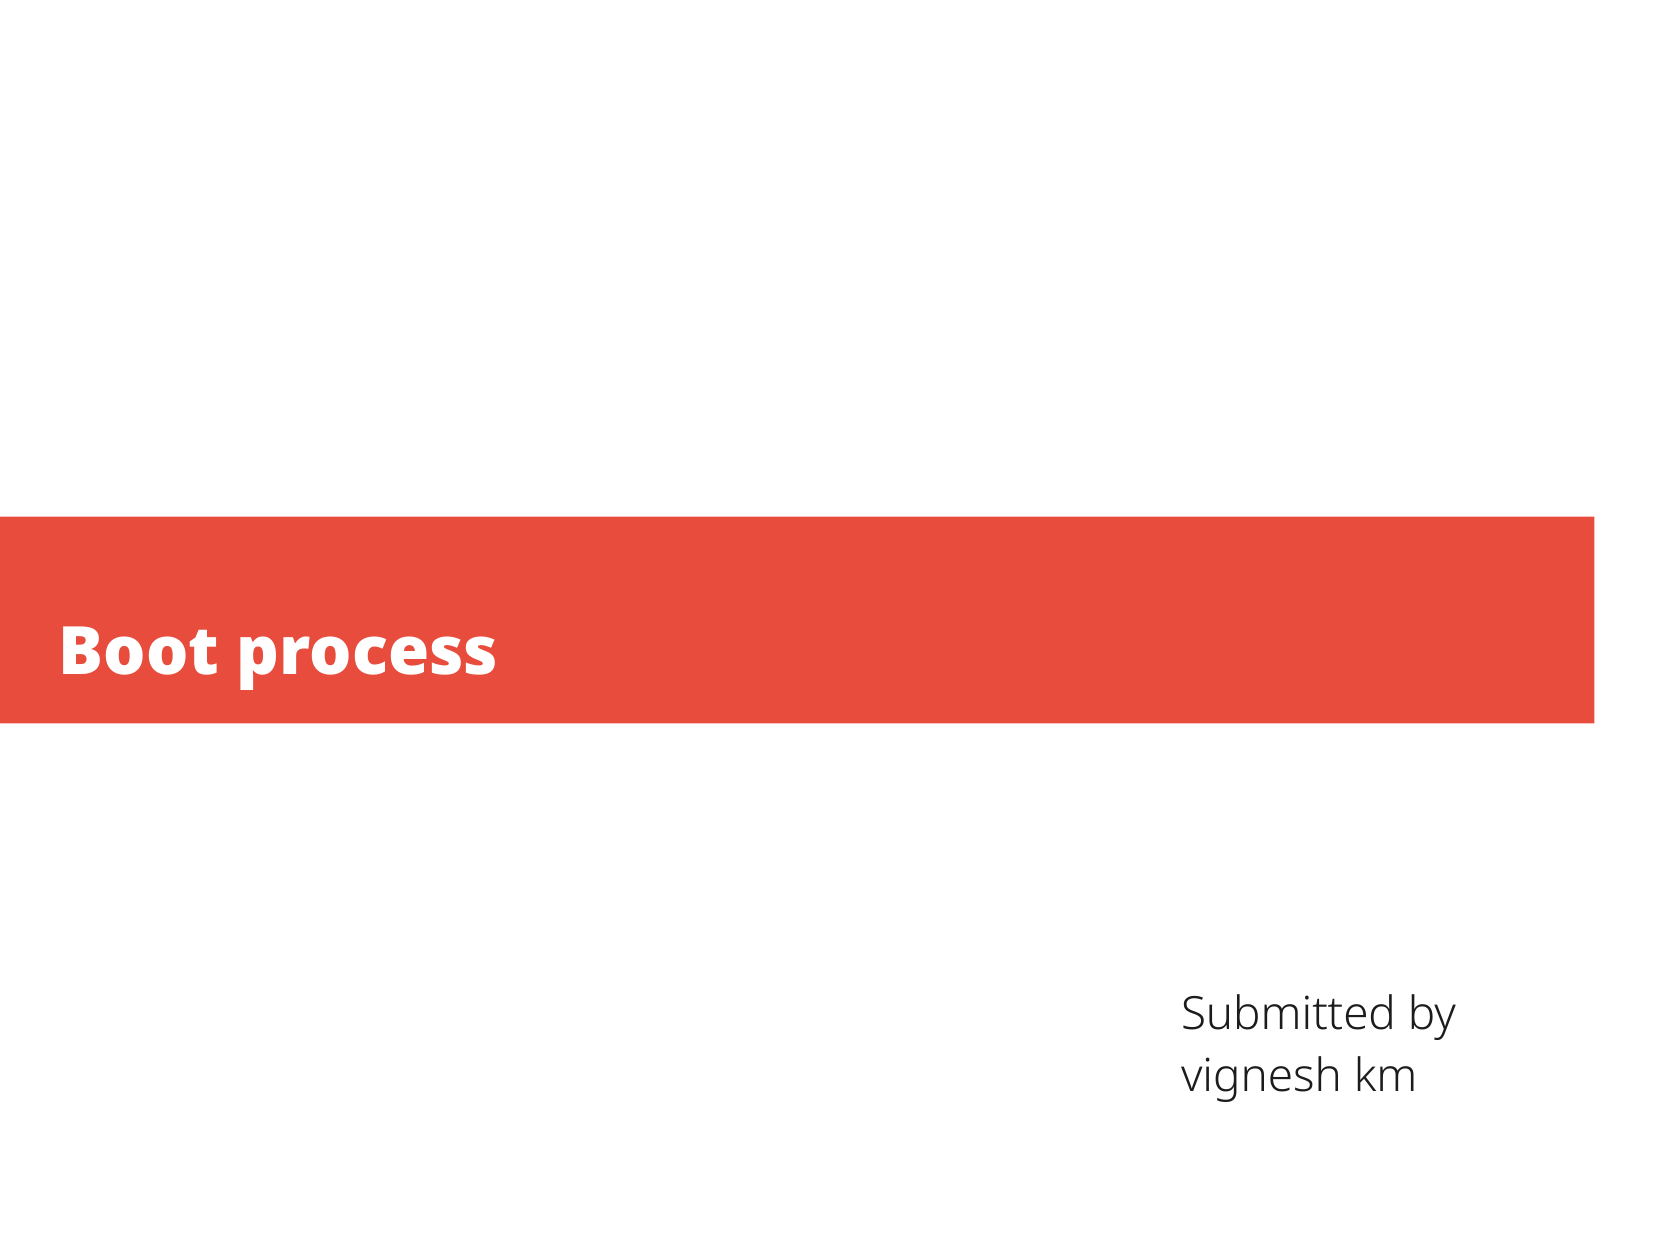

# Boot process
Submitted by vignesh km